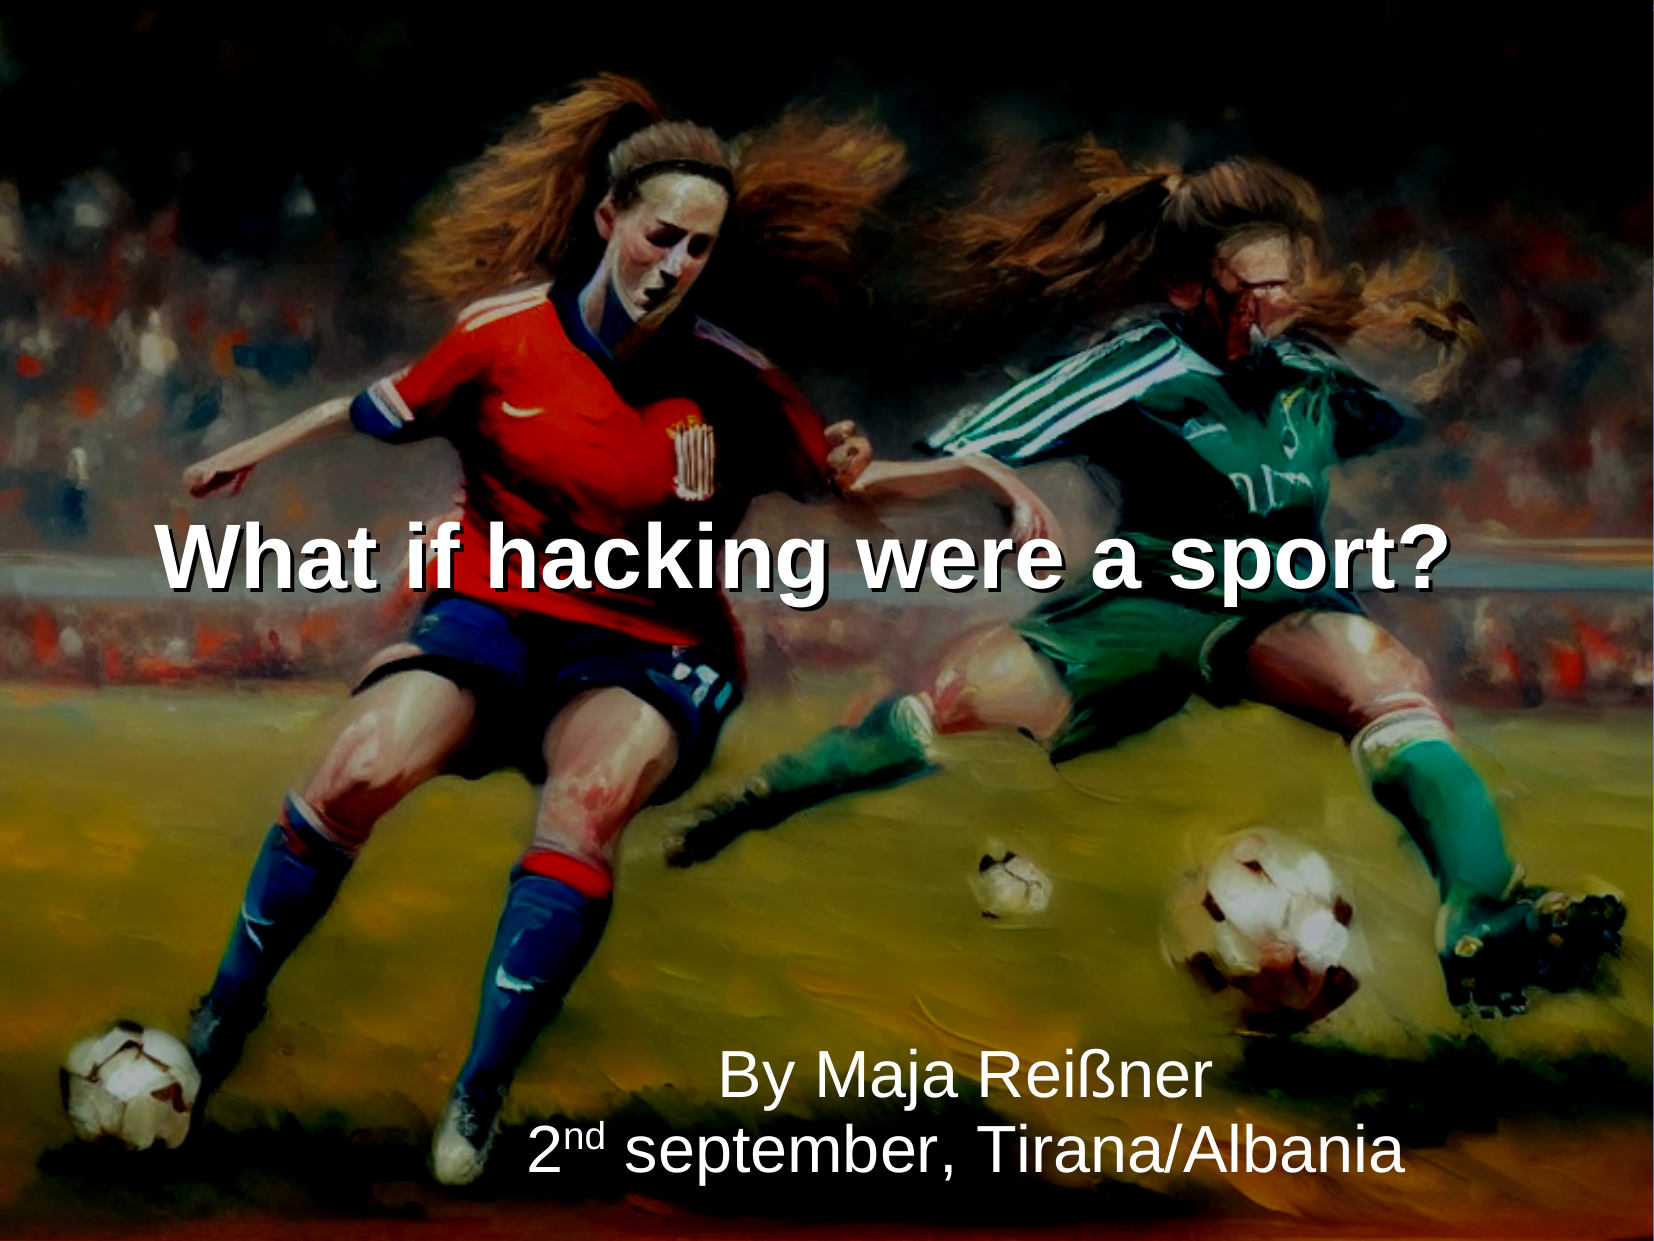

# What if hacking were a sport?
By Maja Reißner
2nd september, Tirana/Albania